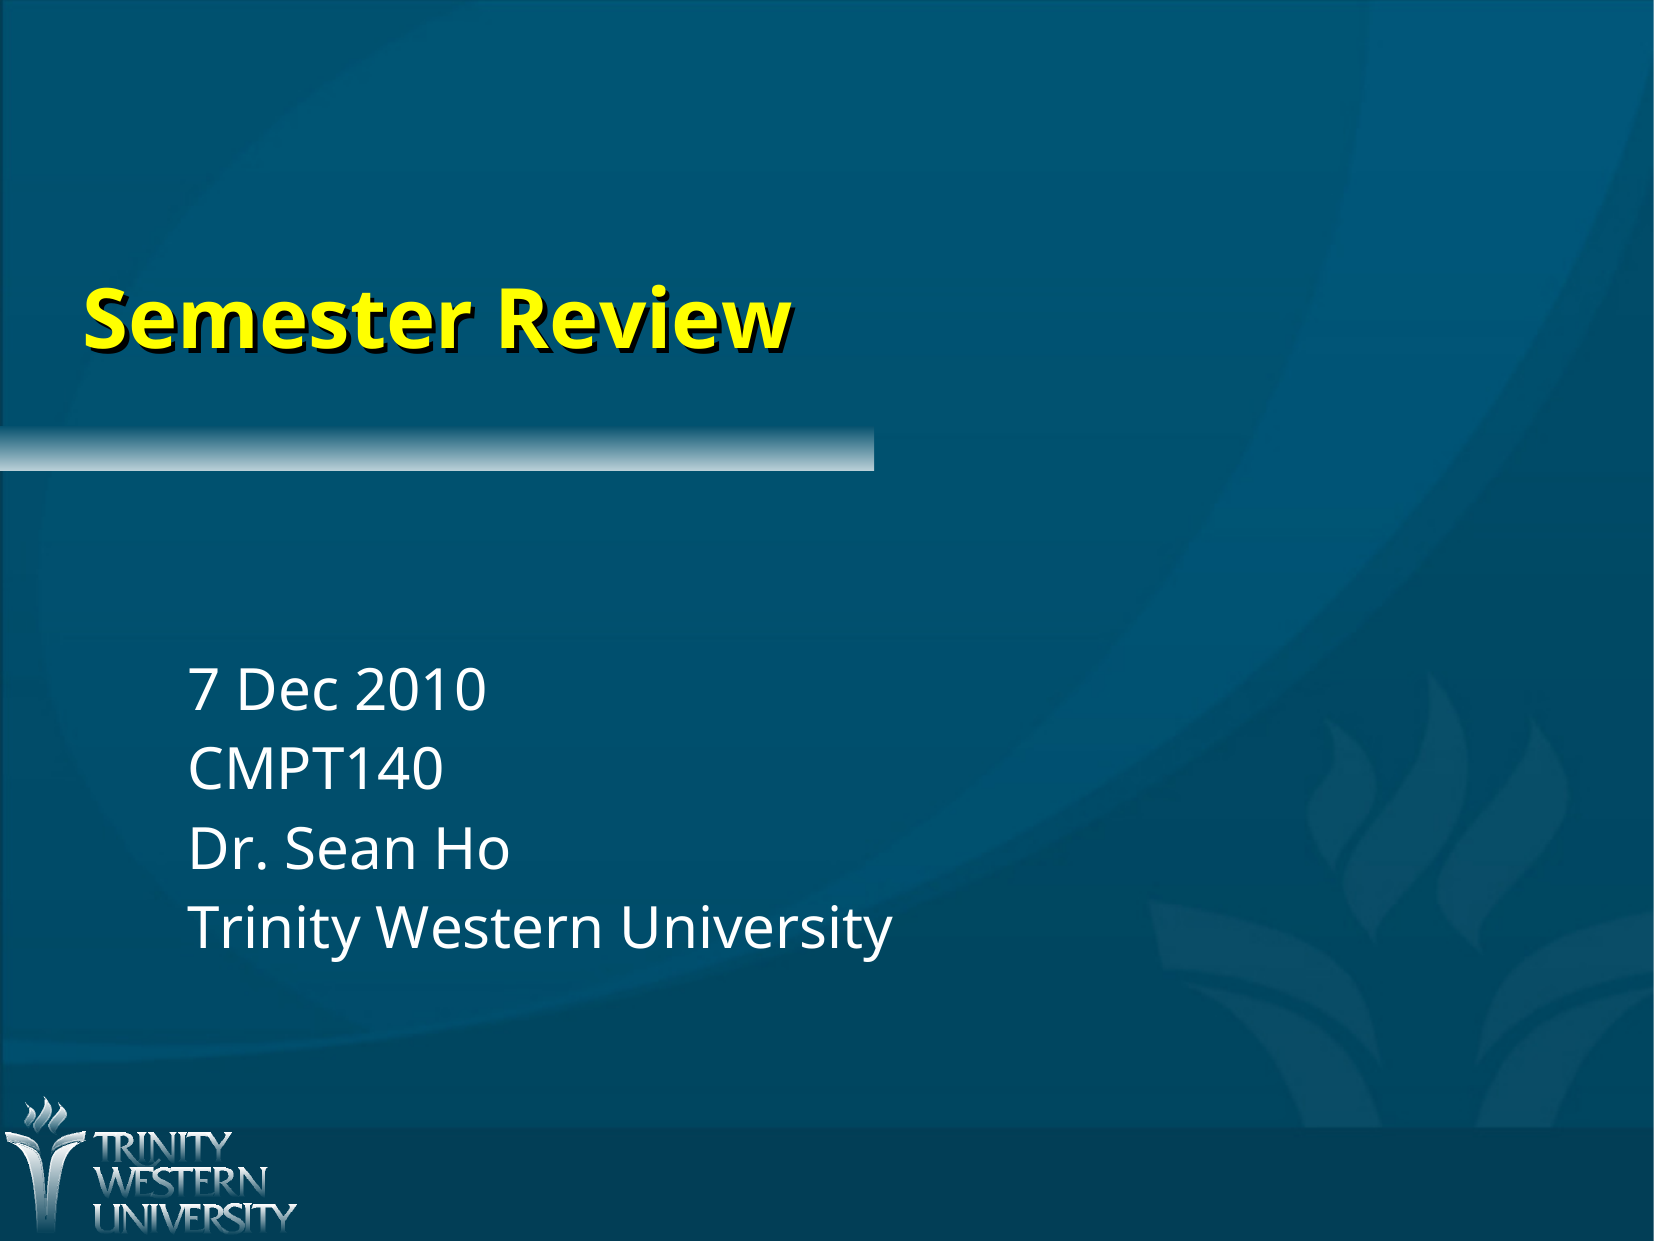

# Semester Review
7 Dec 2010
CMPT140
Dr. Sean Ho
Trinity Western University